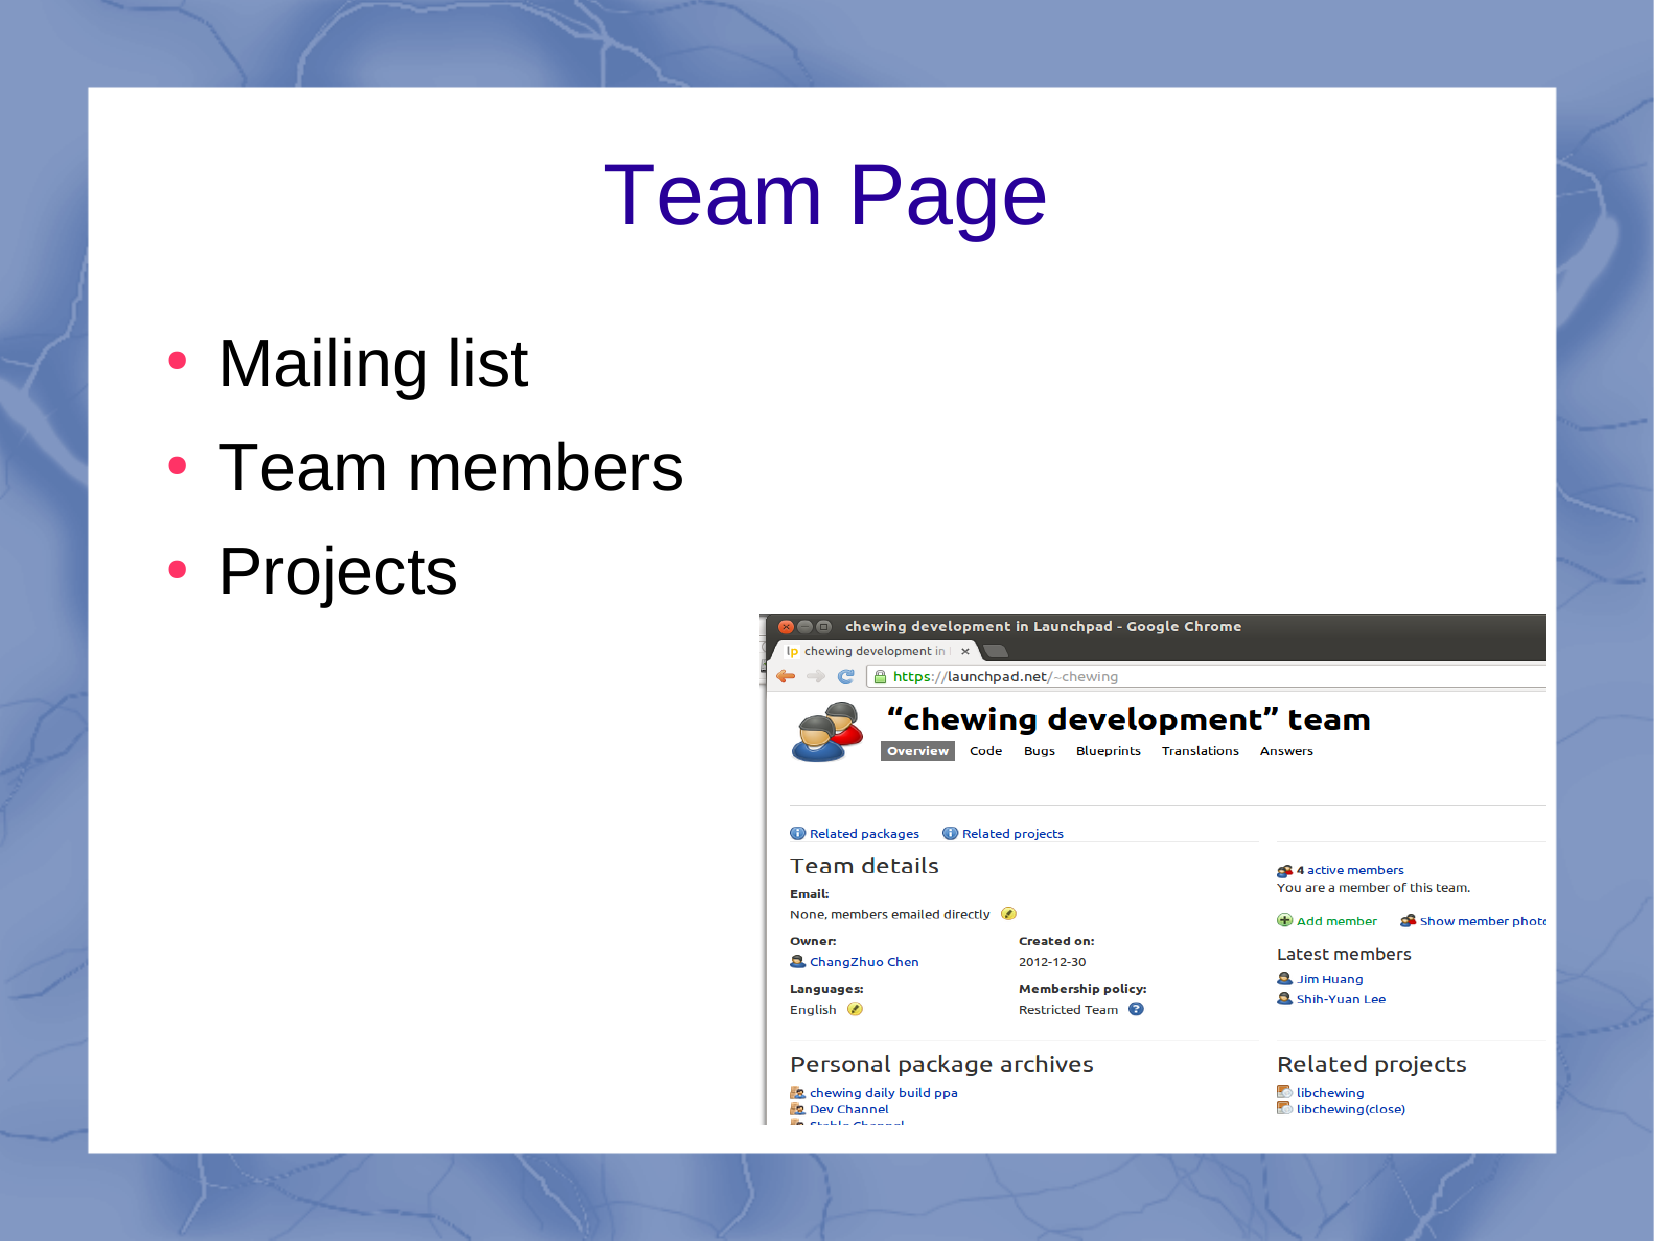

# Team Page
Mailing list
Team members
Projects